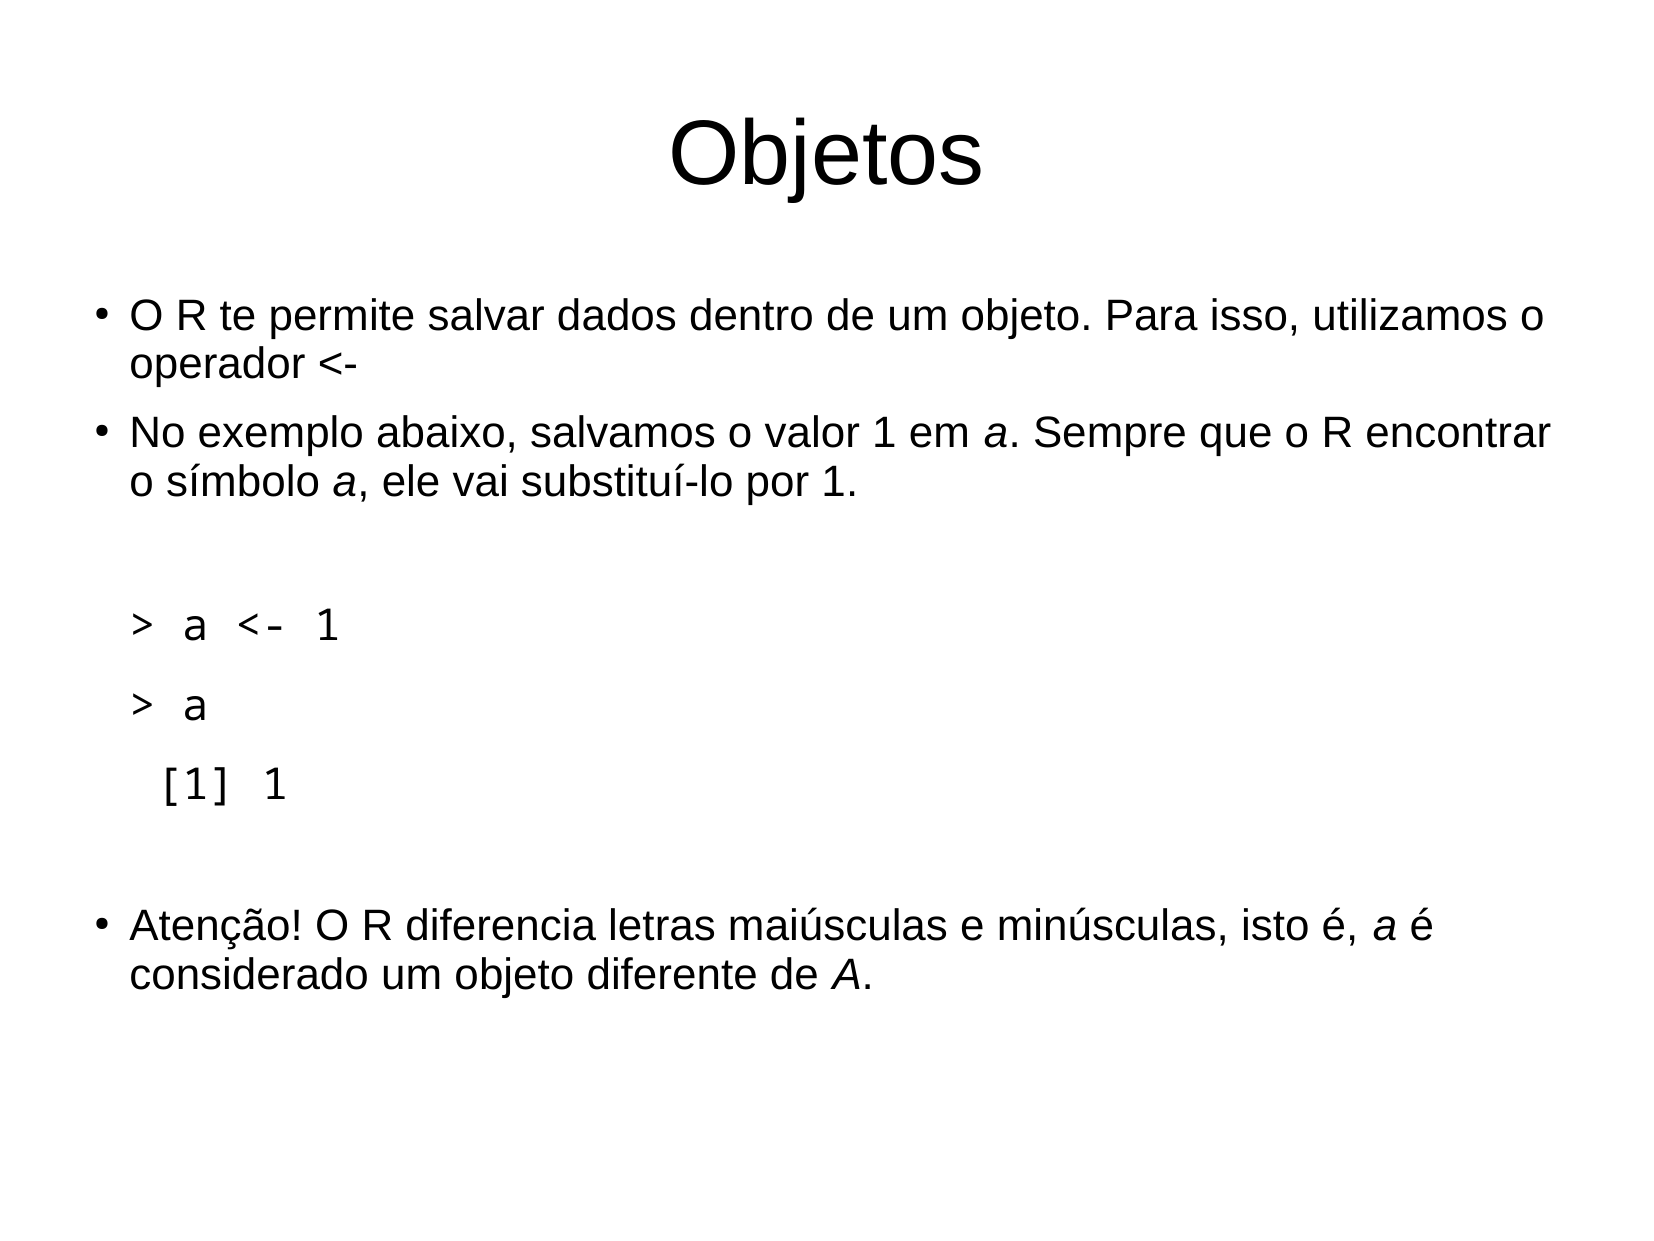

# Objetos
O R te permite salvar dados dentro de um objeto. Para isso, utilizamos o operador <-
No exemplo abaixo, salvamos o valor 1 em a. Sempre que o R encontrar o símbolo a, ele vai substituí-lo por 1.
> a <- 1
> a
 [1] 1
Atenção! O R diferencia letras maiúsculas e minúsculas, isto é, a é considerado um objeto diferente de A.